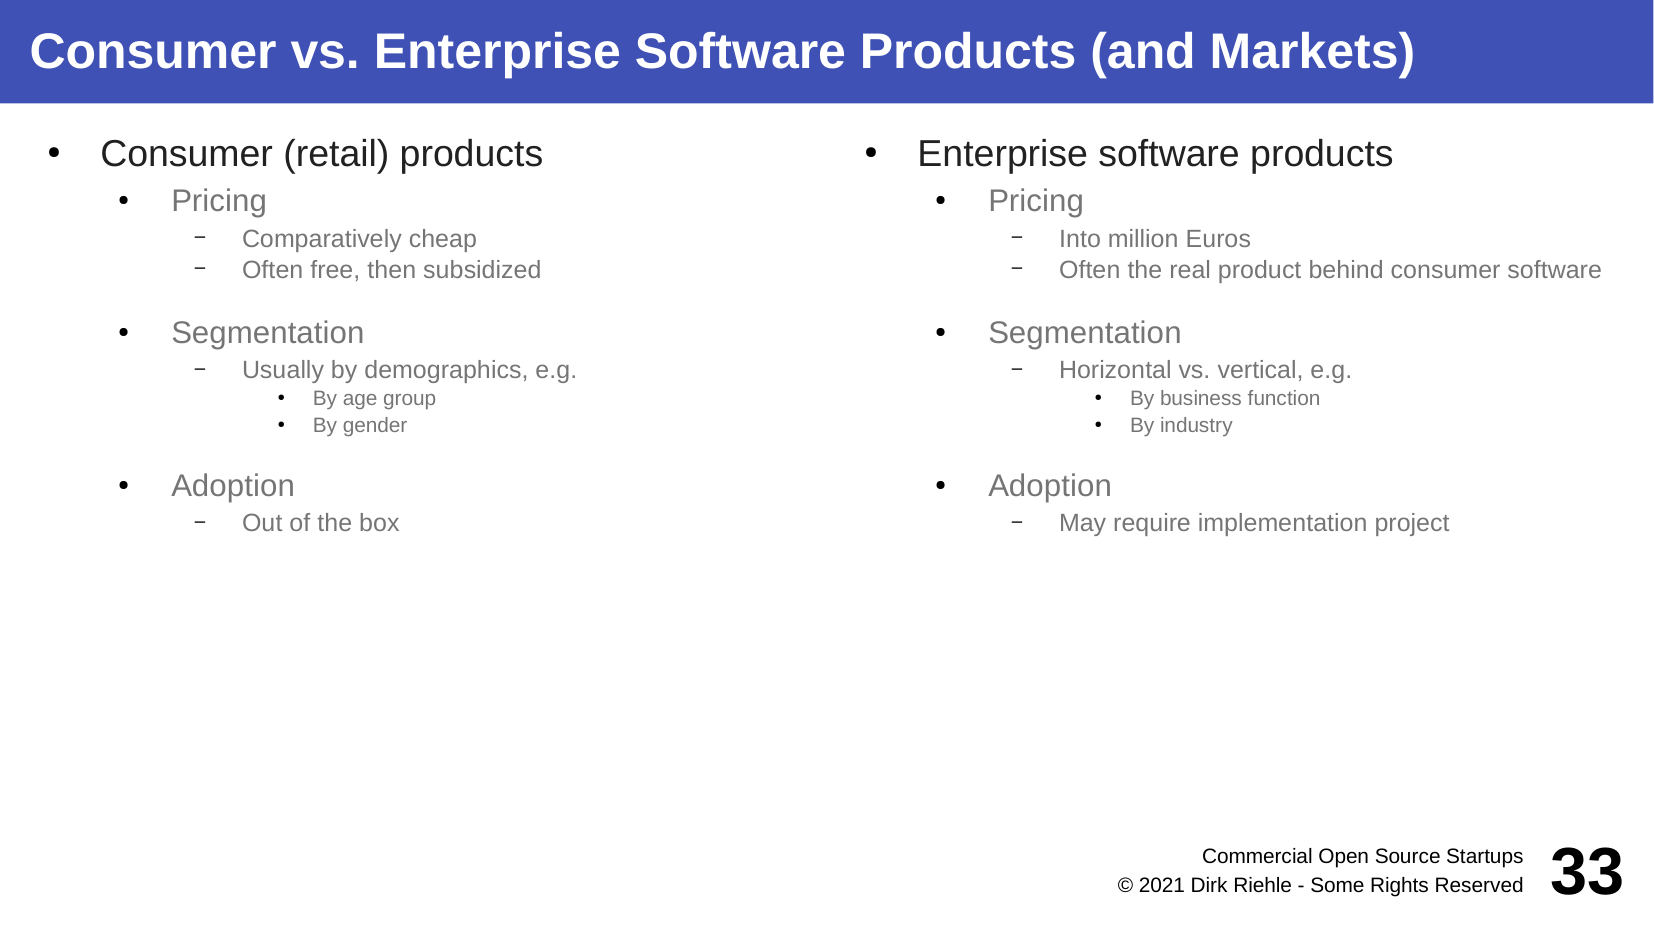

# Consumer vs. Enterprise Software Products (and Markets)
Consumer (retail) products
Pricing
Comparatively cheap
Often free, then subsidized
Segmentation
Usually by demographics, e.g.
By age group
By gender
Adoption
Out of the box
Enterprise software products
Pricing
Into million Euros
Often the real product behind consumer software
Segmentation
Horizontal vs. vertical, e.g.
By business function
By industry
Adoption
May require implementation project
Commercial Open Source Startups
33
© 2021 Dirk Riehle - Some Rights Reserved